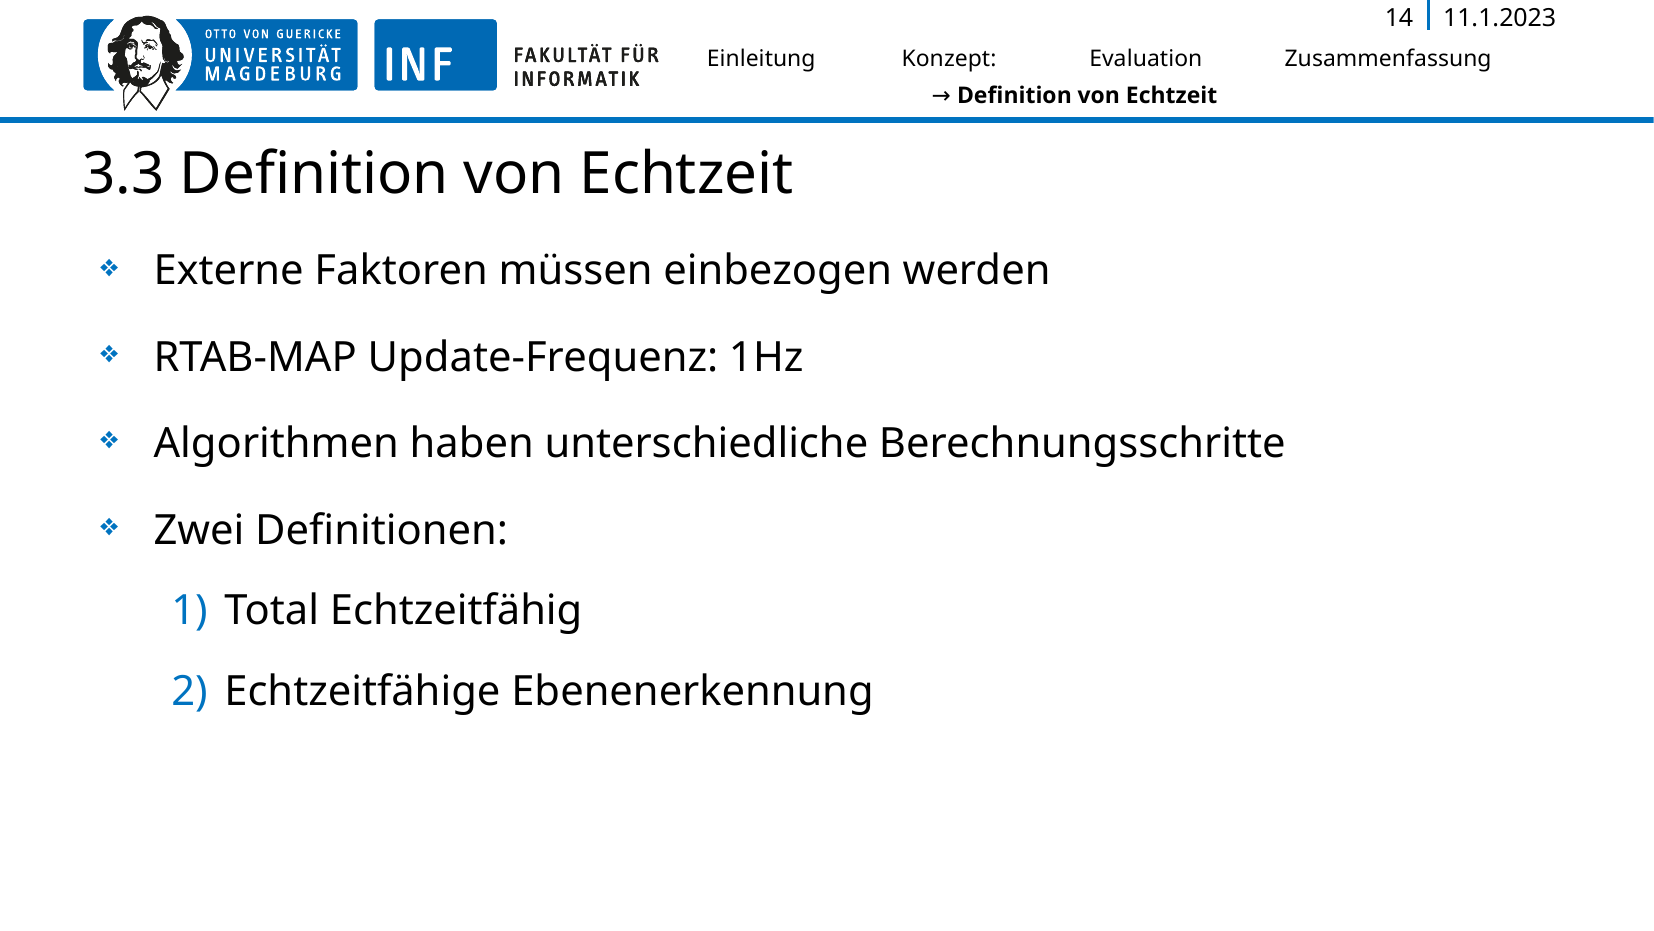

# 3.3 Definition von Echtzeit
Externe Faktoren müssen einbezogen werden
RTAB-MAP Update-Frequenz: 1Hz
Algorithmen haben unterschiedliche Berechnungsschritte
Zwei Definitionen:
Total Echtzeitfähig
Echtzeitfähige Ebenenerkennung